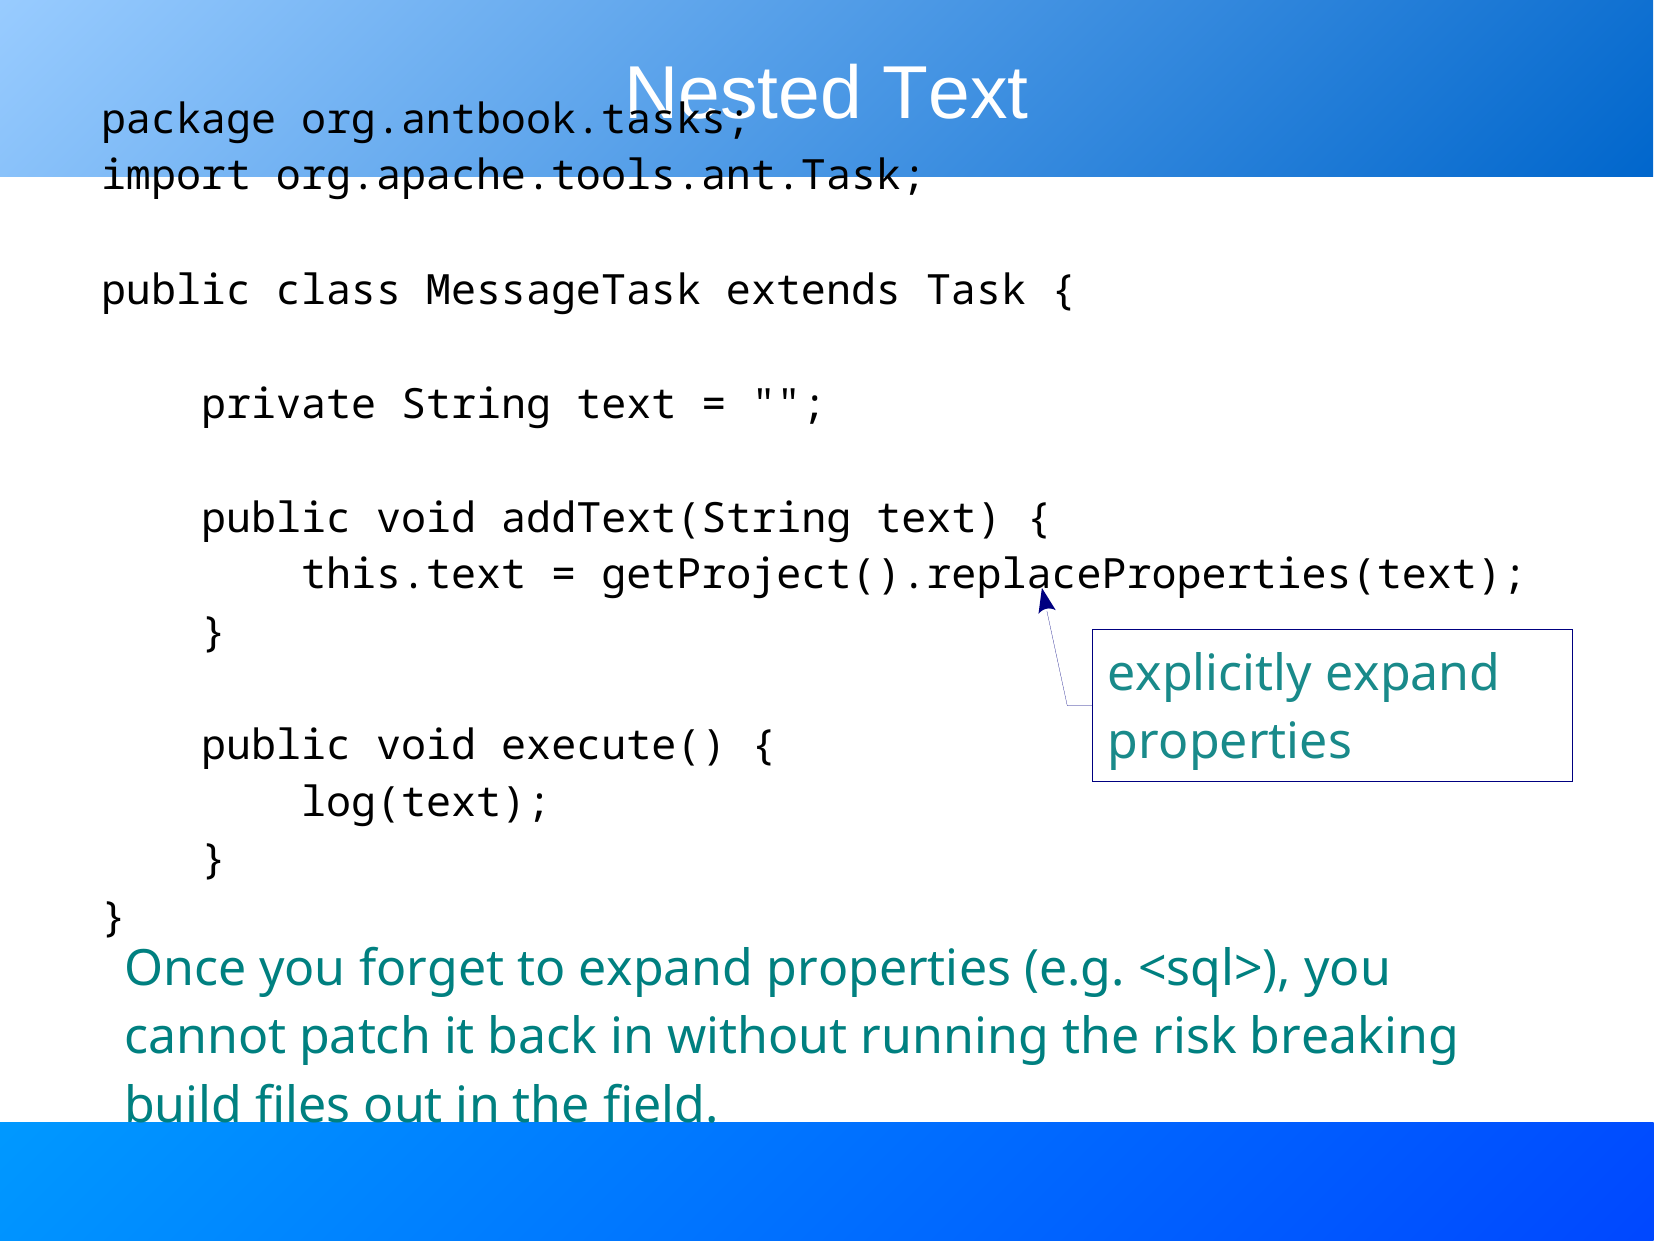

# Nested Text
package org.antbook.tasks;
import org.apache.tools.ant.Task;
public class MessageTask extends Task {
 private String text = "";
 public void addText(String text) {
 this.text = getProject().replaceProperties(text);
 }
 public void execute() {
 log(text);
 }
}
Once you forget to expand properties (e.g. <sql>), you cannot patch it back in without running the risk breaking build files out in the field.